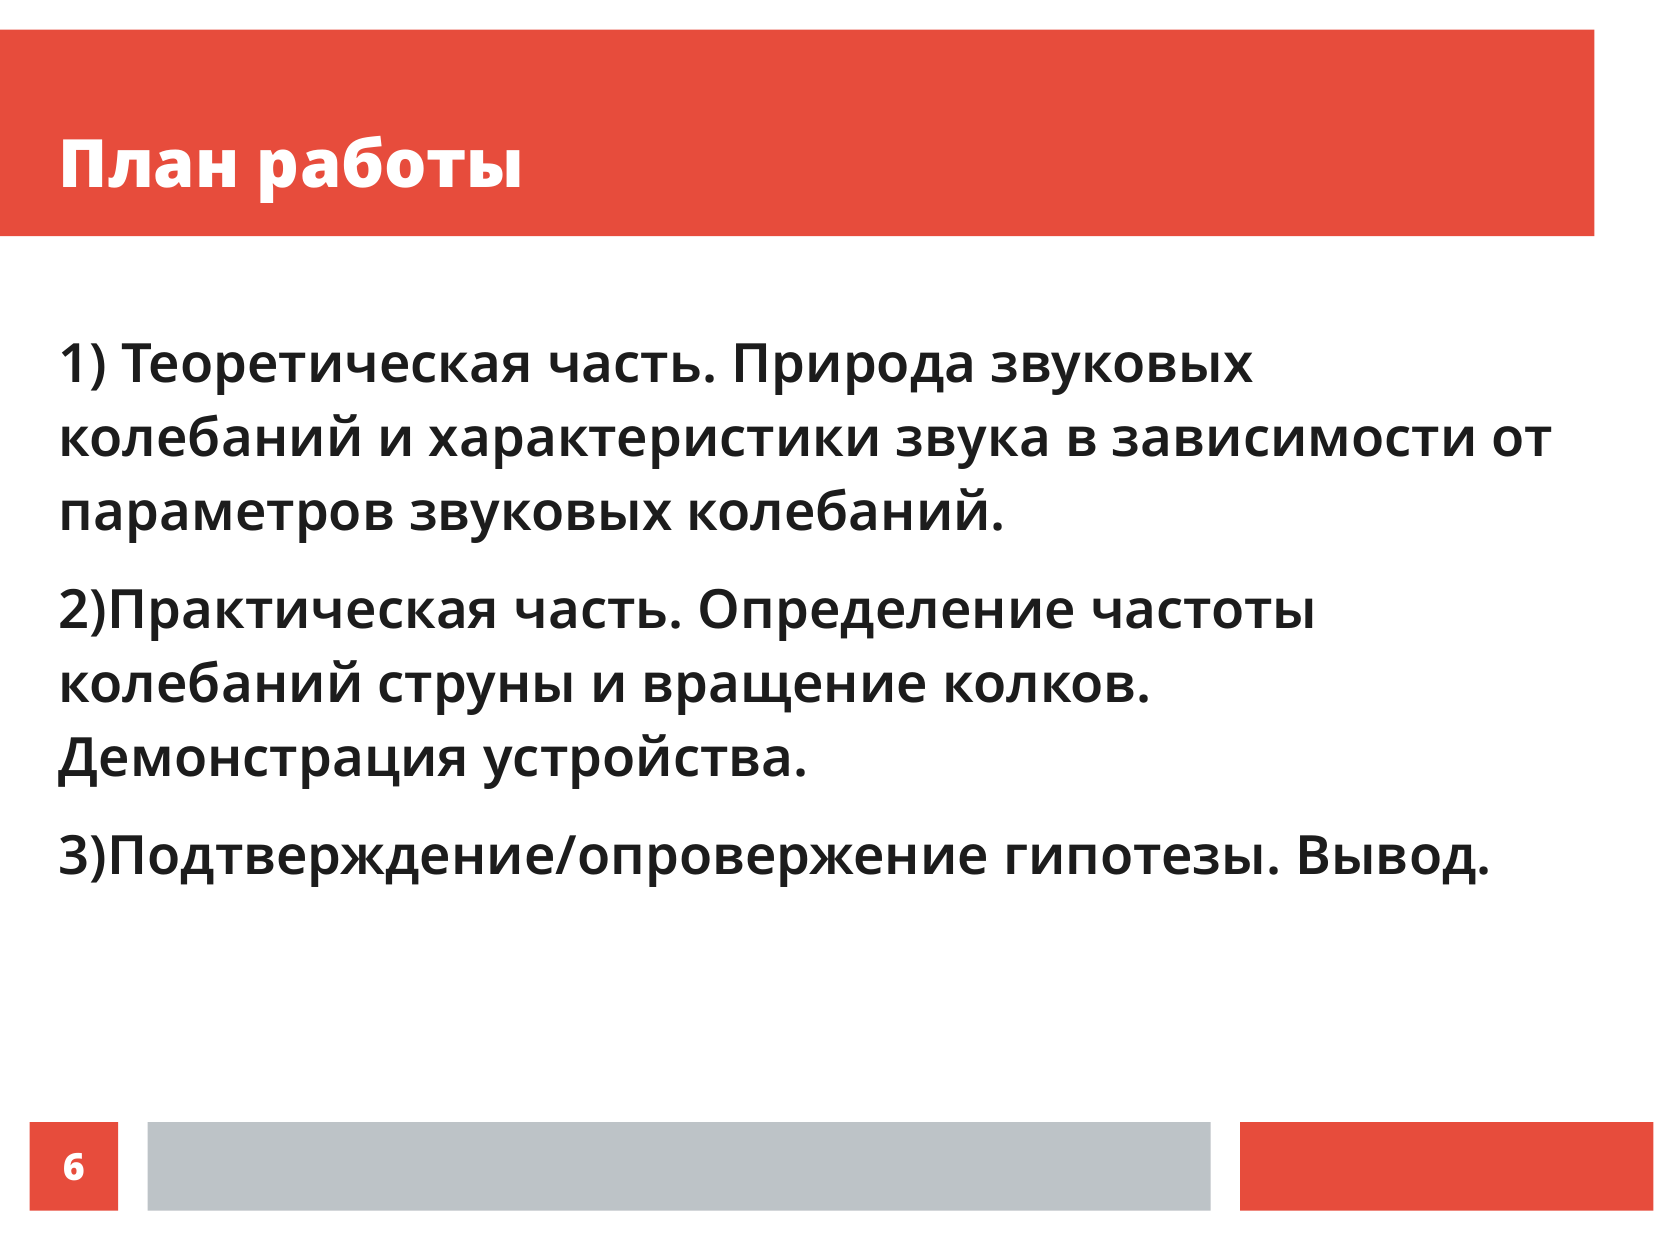

# План работы
1) Теоретическая часть. Природа звуковых колебаний и характеристики звука в зависимости от параметров звуковых колебаний.
2)Практическая часть. Определение частоты колебаний струны и вращение колков. Демонстрация устройства.
3)Подтверждение/опровержение гипотезы. Вывод.
6